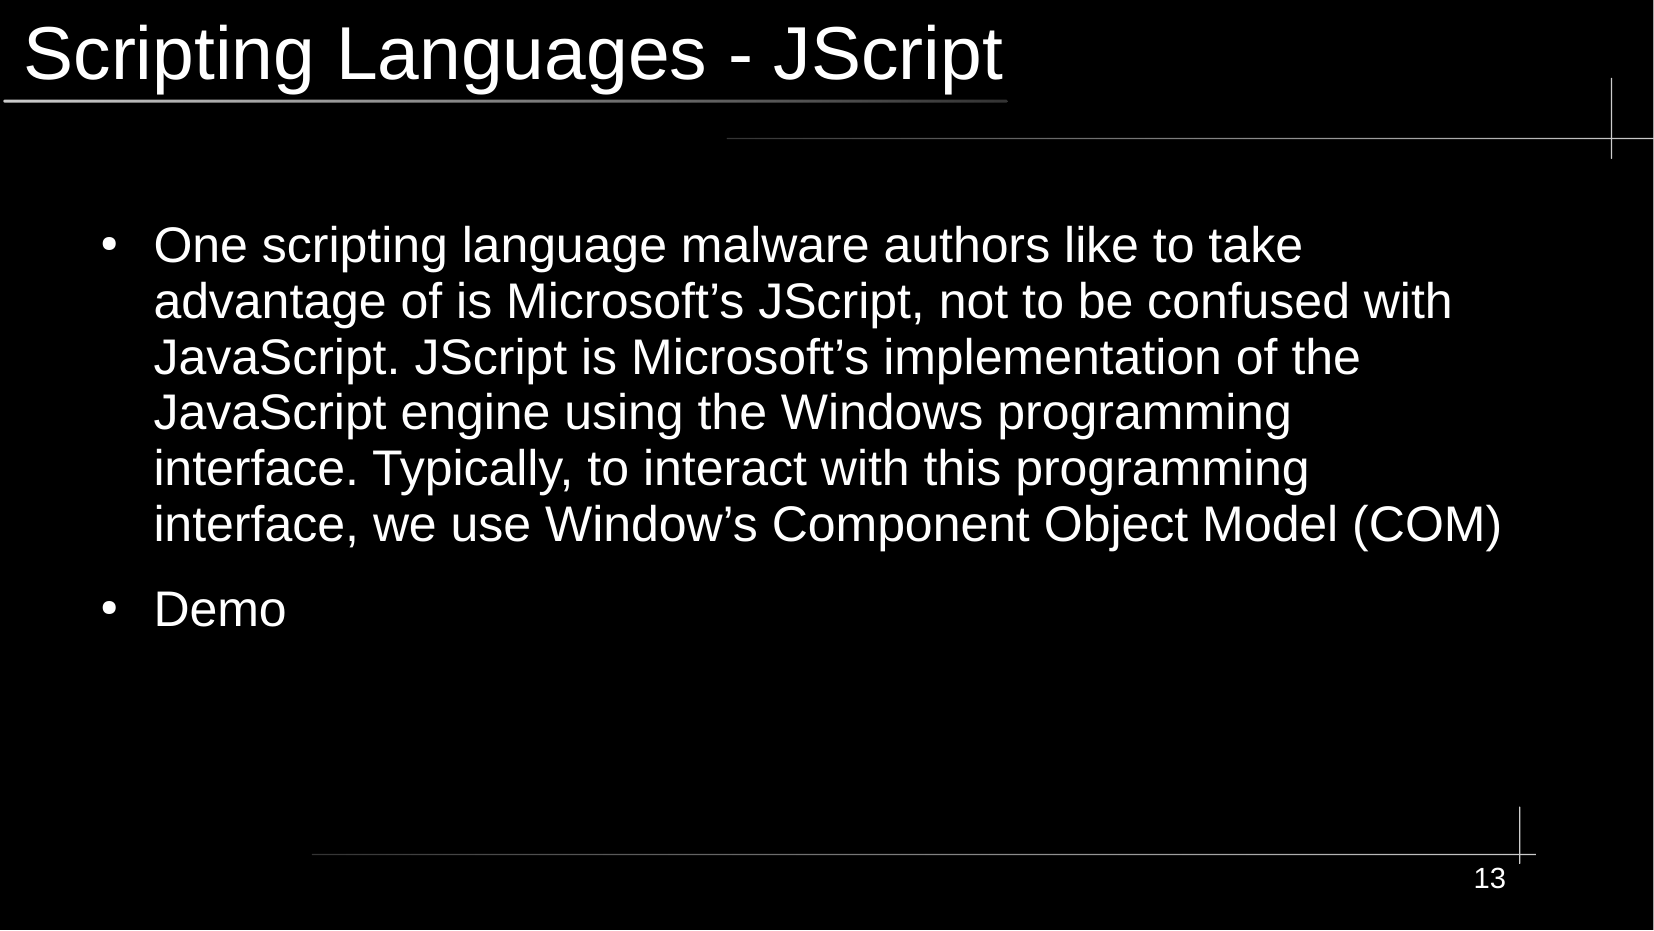

# Scripting Languages - JScript
One scripting language malware authors like to take advantage of is Microsoft’s JScript, not to be confused with JavaScript. JScript is Microsoft’s implementation of the JavaScript engine using the Windows programming interface. Typically, to interact with this programming interface, we use Window’s Component Object Model (COM)
Demo
13